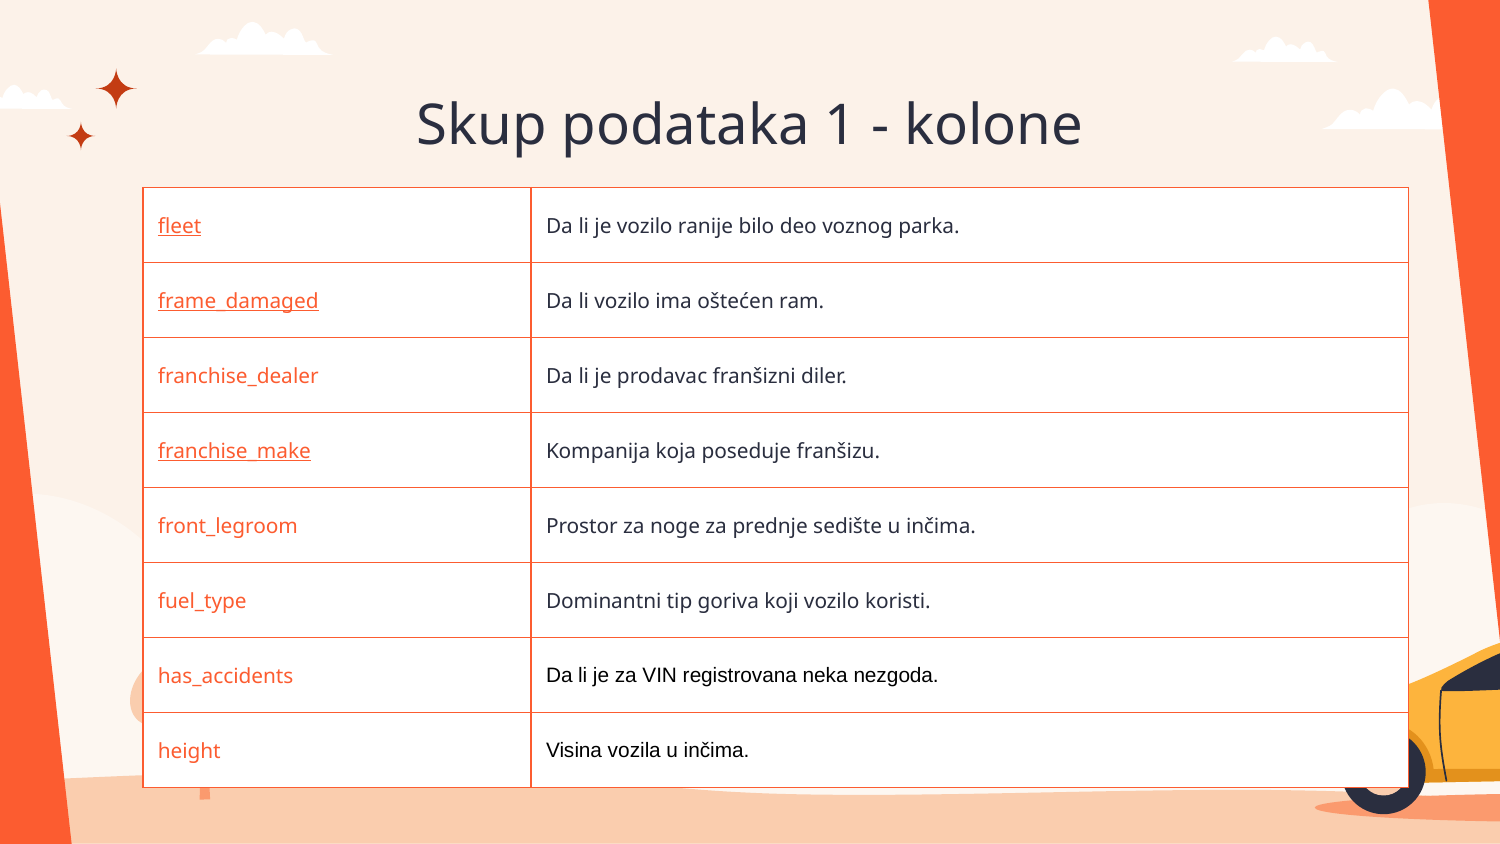

# Skup podataka 1 - kolone
| fleet | Da li je vozilo ranije bilo deo voznog parka. |
| --- | --- |
| frame\_damaged | Da li vozilo ima oštećen ram. |
| franchise\_dealer | Da li je prodavac franšizni diler. |
| franchise\_make | Kompanija koja poseduje franšizu. |
| front\_legroom | Prostor za noge za prednje sedište u inčima. |
| fuel\_type | Dominantni tip goriva koji vozilo koristi. |
| has\_accidents | Da li je za VIN registrovana neka nezgoda. |
| height | Visina vozila u inčima. |